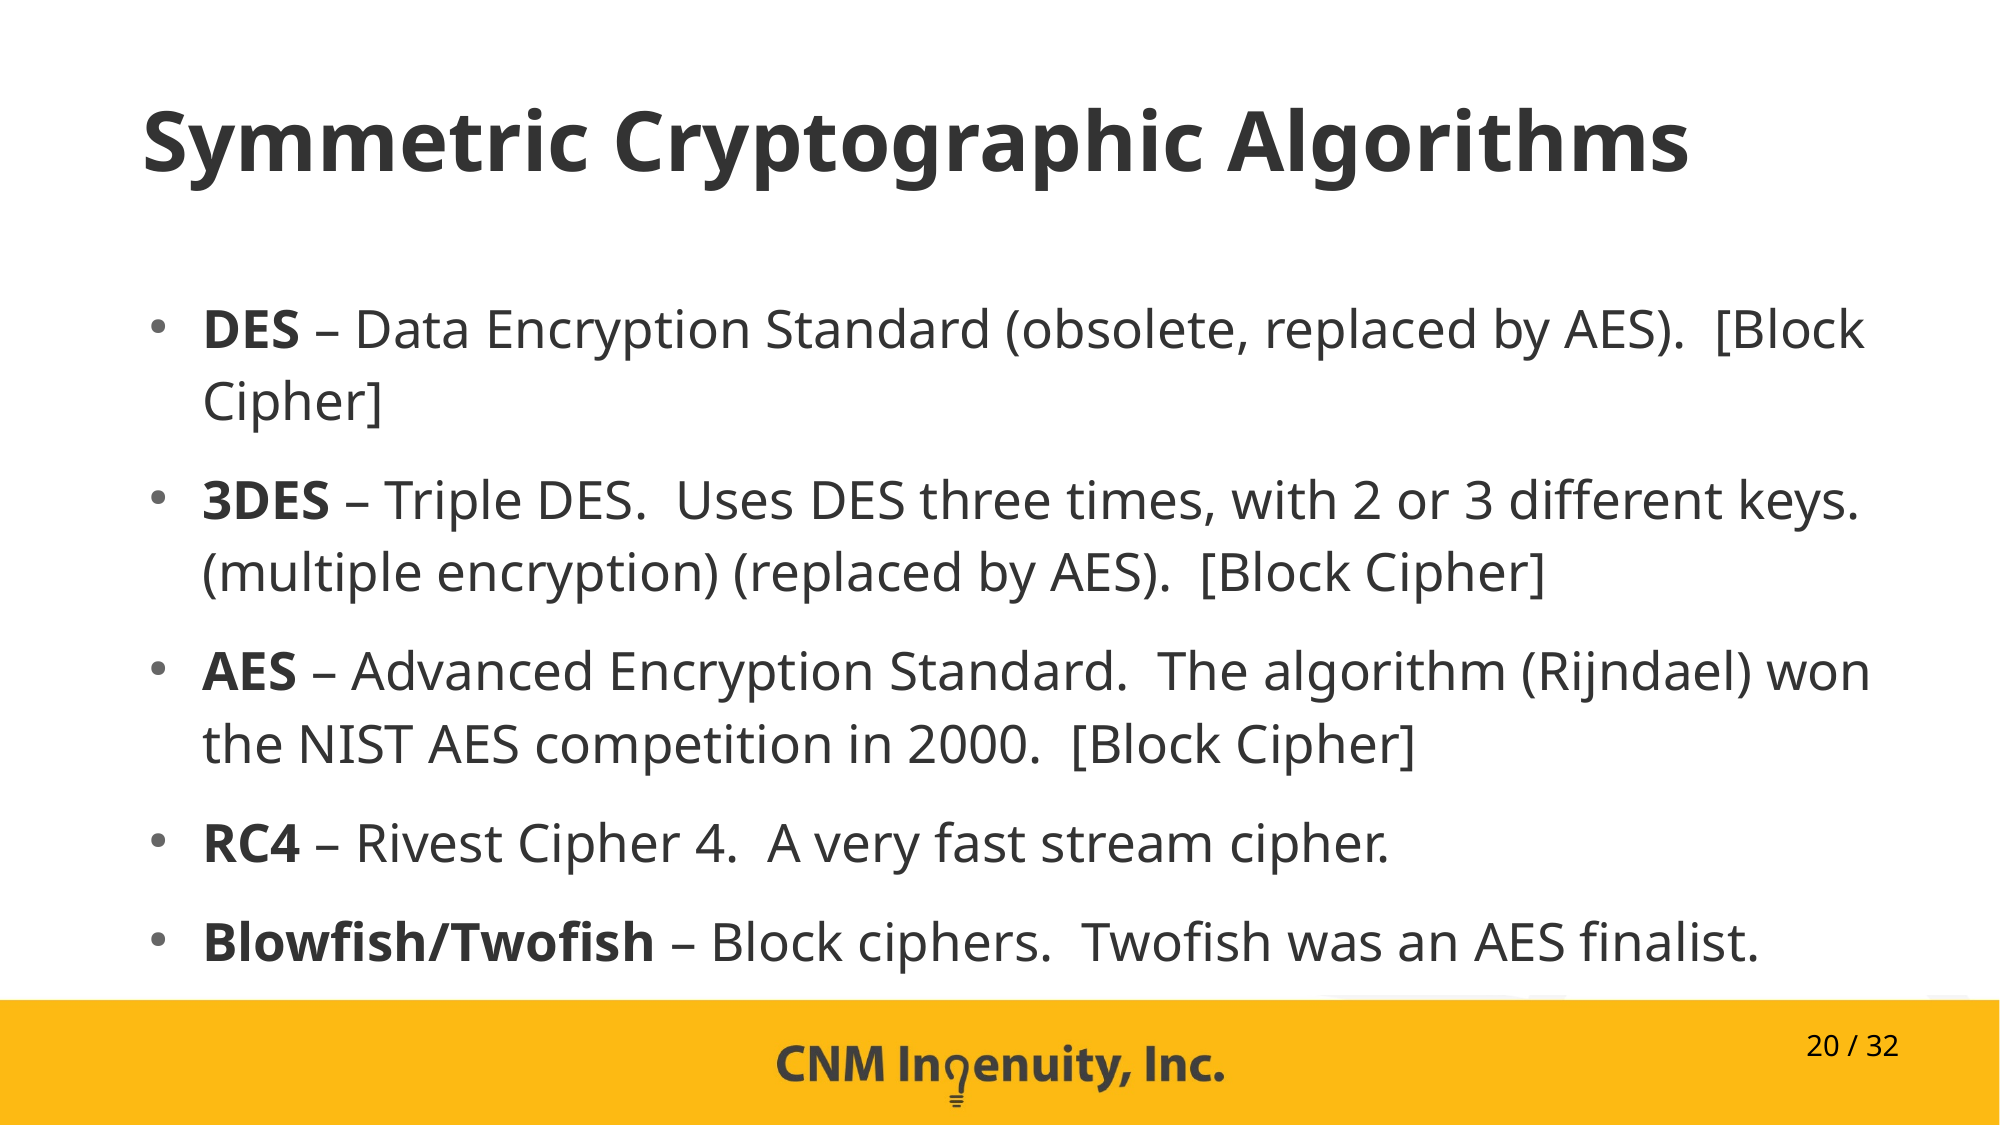

# Symmetric Cryptographic Algorithms
DES – Data Encryption Standard (obsolete, replaced by AES). [Block Cipher]
3DES – Triple DES. Uses DES three times, with 2 or 3 different keys. (multiple encryption) (replaced by AES). [Block Cipher]
AES – Advanced Encryption Standard. The algorithm (Rijndael) won the NIST AES competition in 2000. [Block Cipher]
RC4 – Rivest Cipher 4. A very fast stream cipher.
Blowfish/Twofish – Block ciphers. Twofish was an AES finalist.
20